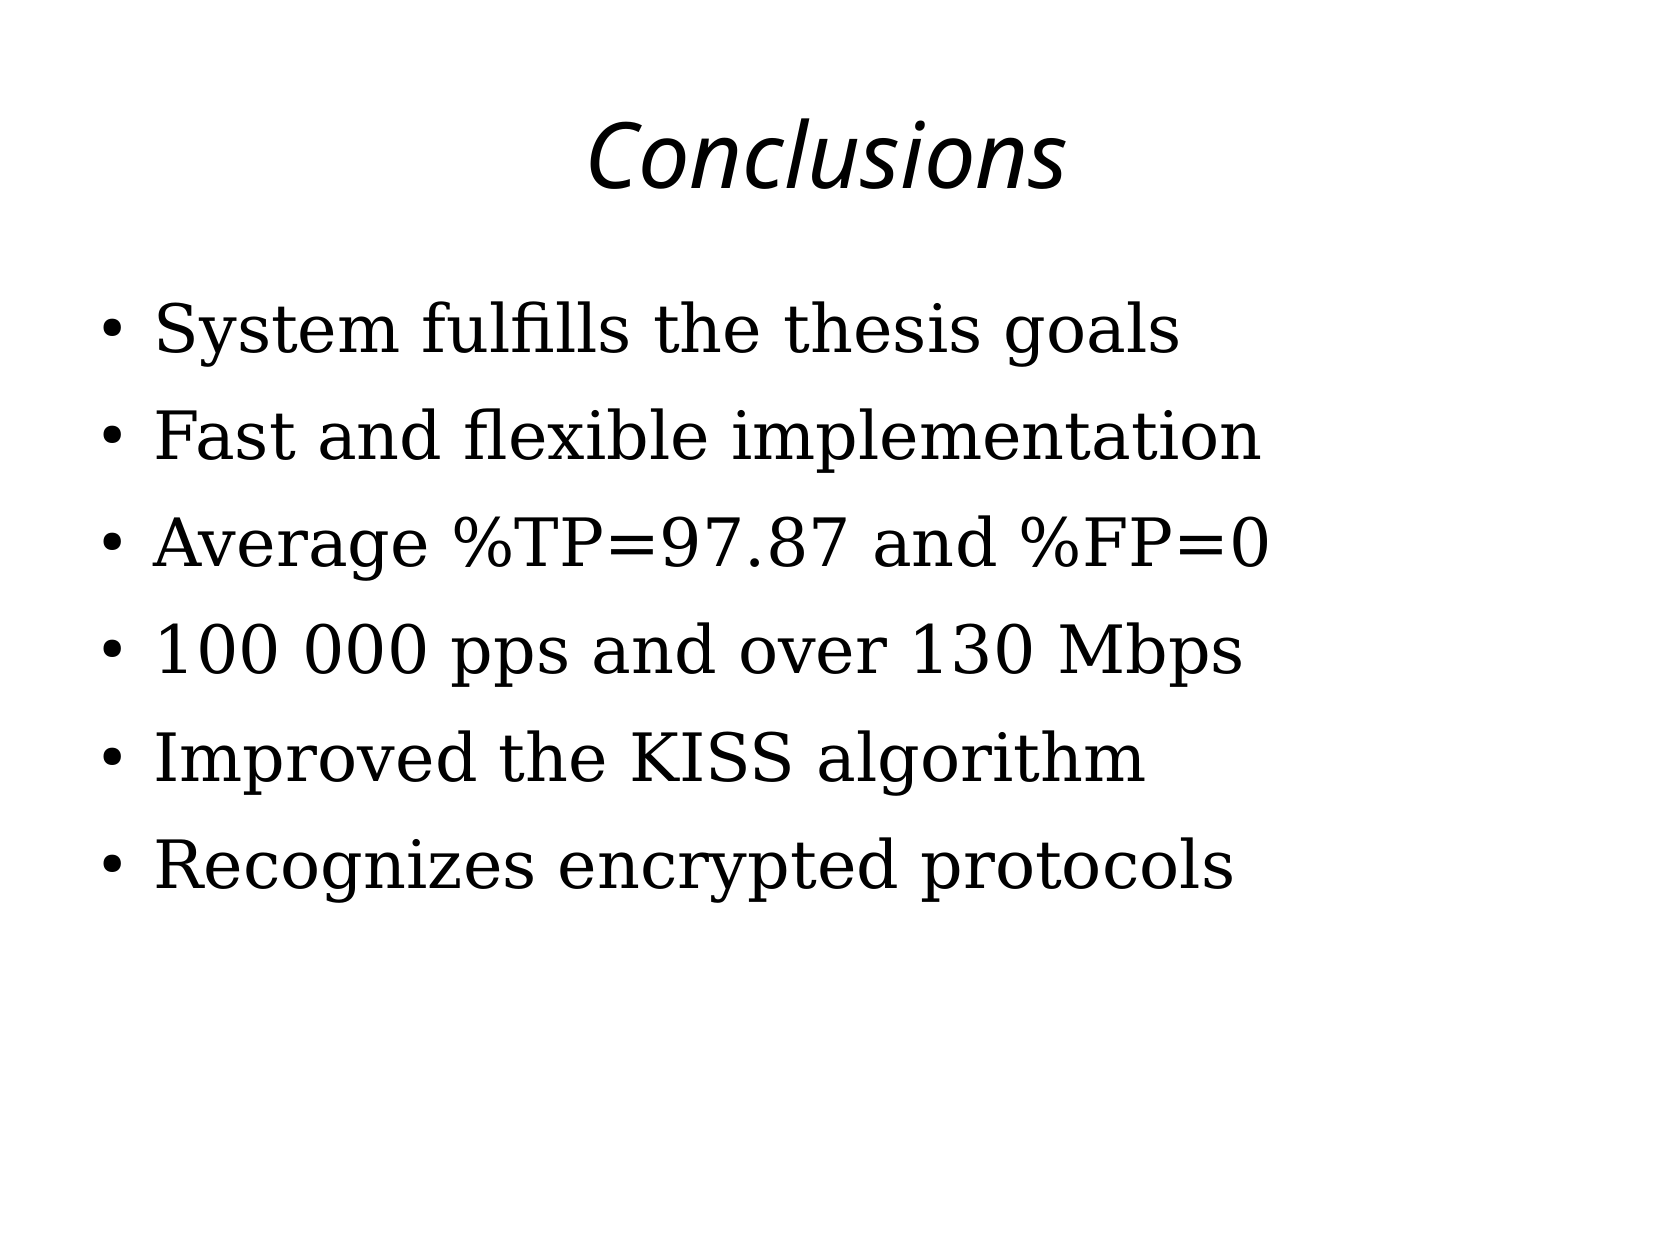

# Conclusions
System fulfills the thesis goals
Fast and flexible implementation
Average %TP=97.87 and %FP=0
100 000 pps and over 130 Mbps
Improved the KISS algorithm
Recognizes encrypted protocols